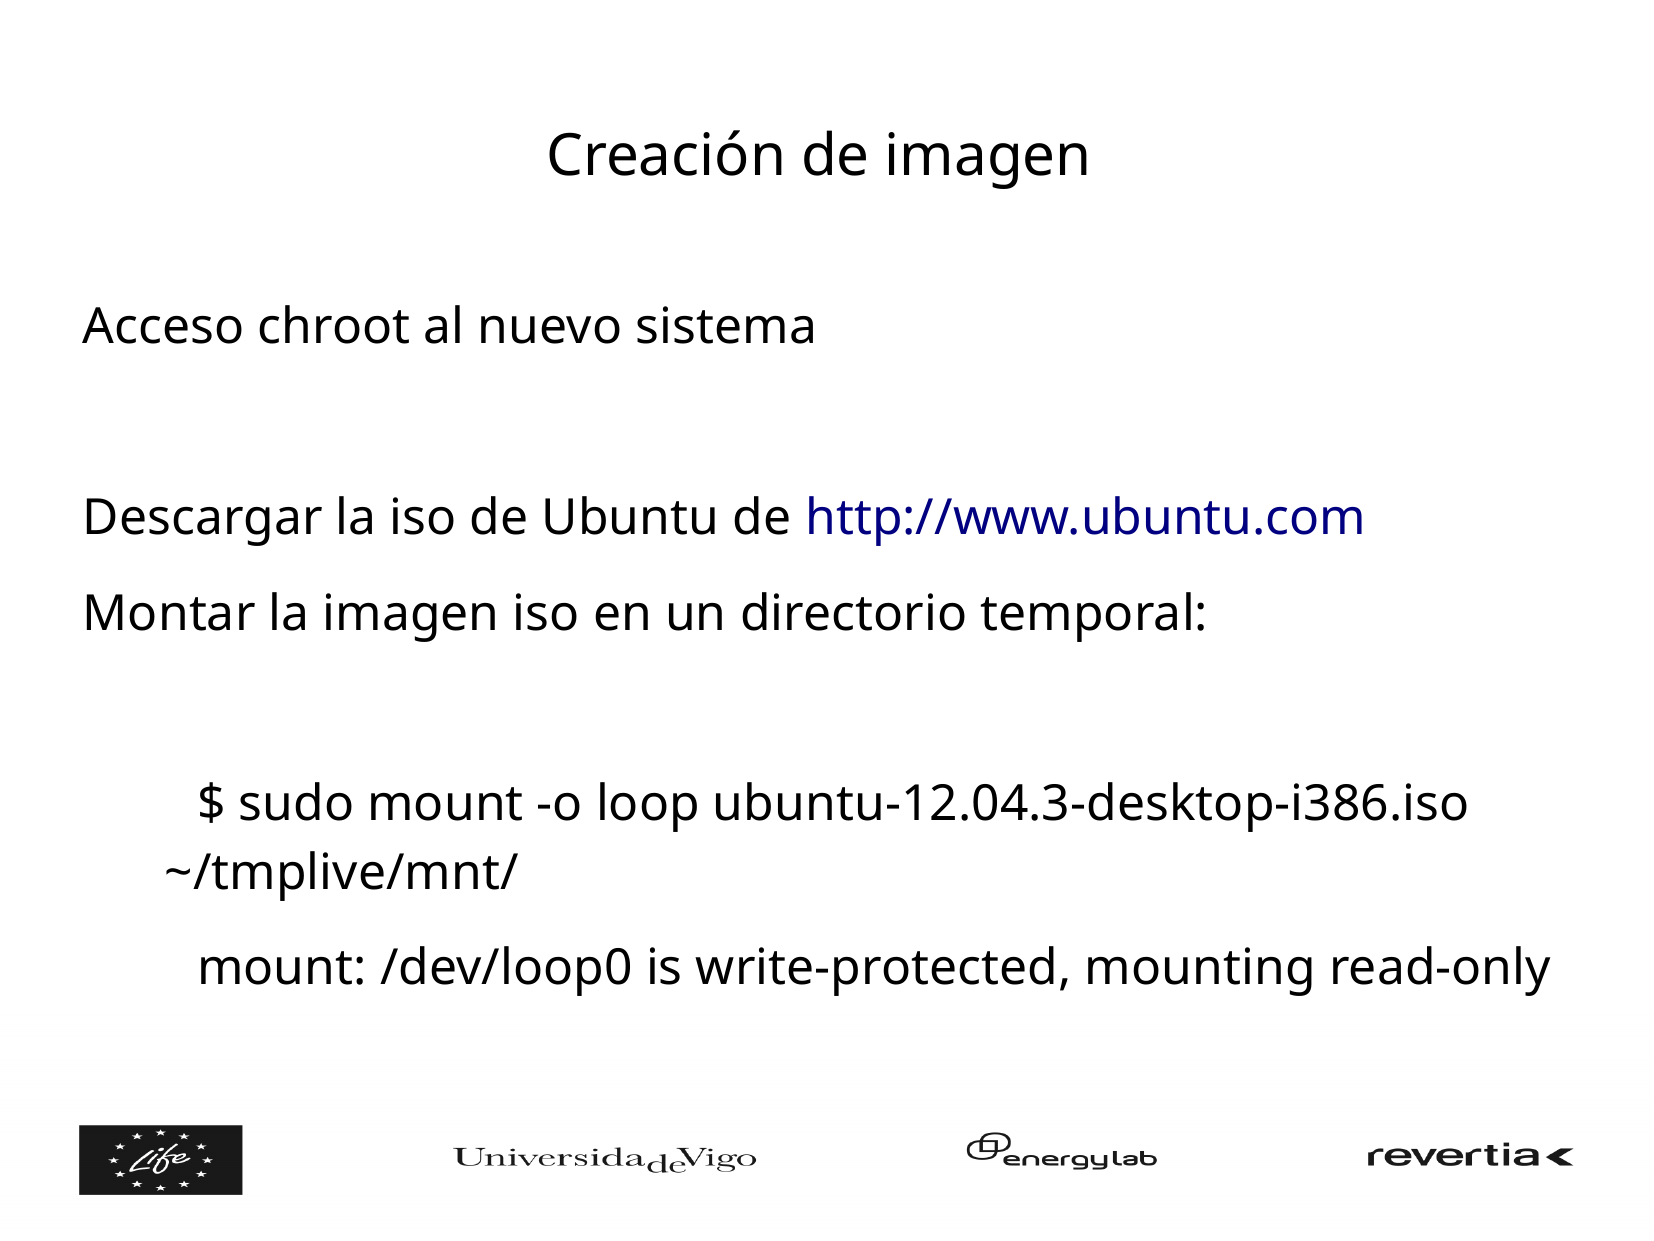

# Creación de imagen
Acceso chroot al nuevo sistema
Descargar la iso de Ubuntu de http://www.ubuntu.com
Montar la imagen iso en un directorio temporal:
$ sudo mount -o loop ubuntu-12.04.3-desktop-i386.iso ~/tmplive/mnt/
mount: /dev/loop0 is write-protected, mounting read-only